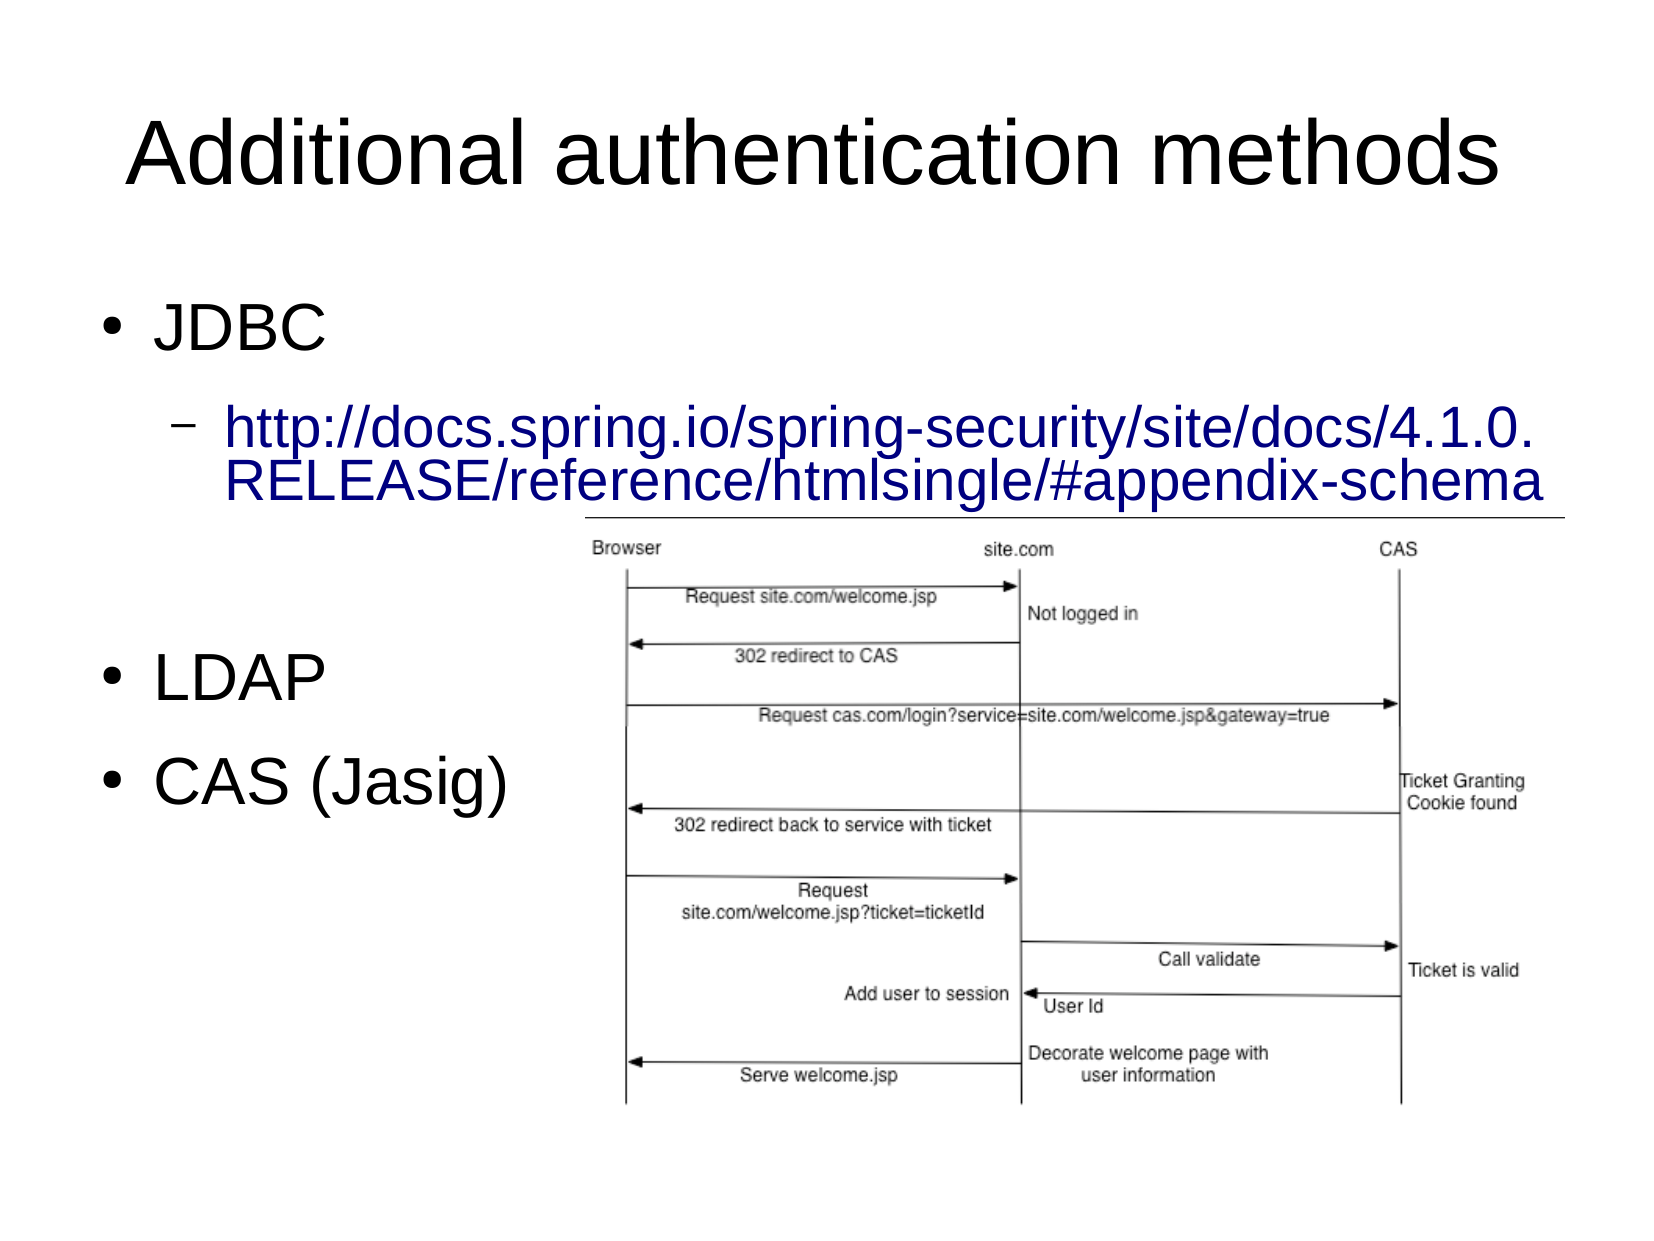

# Additional authentication methods
JDBC
http://docs.spring.io/spring-security/site/docs/4.1.0.RELEASE/reference/htmlsingle/#appendix-schema
LDAP
CAS (Jasig)